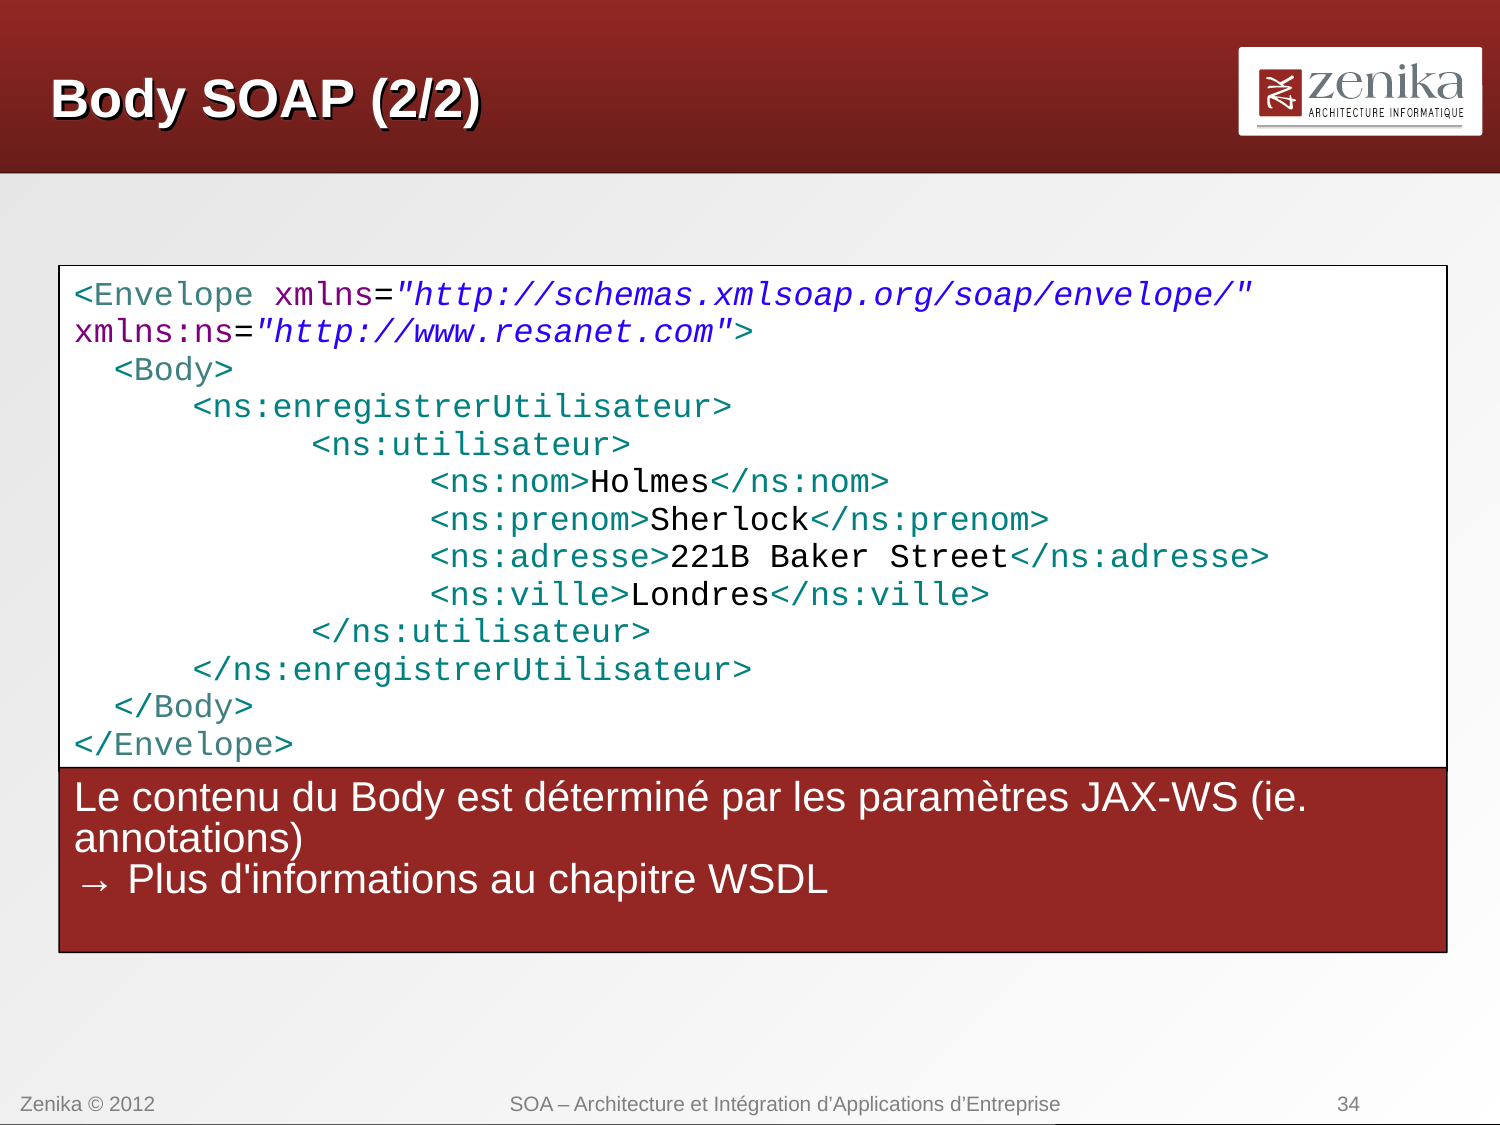

# Body SOAP (2/2)
<Envelope xmlns="http://schemas.xmlsoap.org/soap/envelope/" xmlns:ns="http://www.resanet.com">
 <Body>
	<ns:enregistrerUtilisateur>
		<ns:utilisateur>
			<ns:nom>Holmes</ns:nom>
			<ns:prenom>Sherlock</ns:prenom>
			<ns:adresse>221B Baker Street</ns:adresse>
			<ns:ville>Londres</ns:ville>
		</ns:utilisateur>
	</ns:enregistrerUtilisateur>
 </Body>
</Envelope>
Le contenu du Body est déterminé par les paramètres JAX-WS (ie. annotations)
→ Plus d'informations au chapitre WSDL